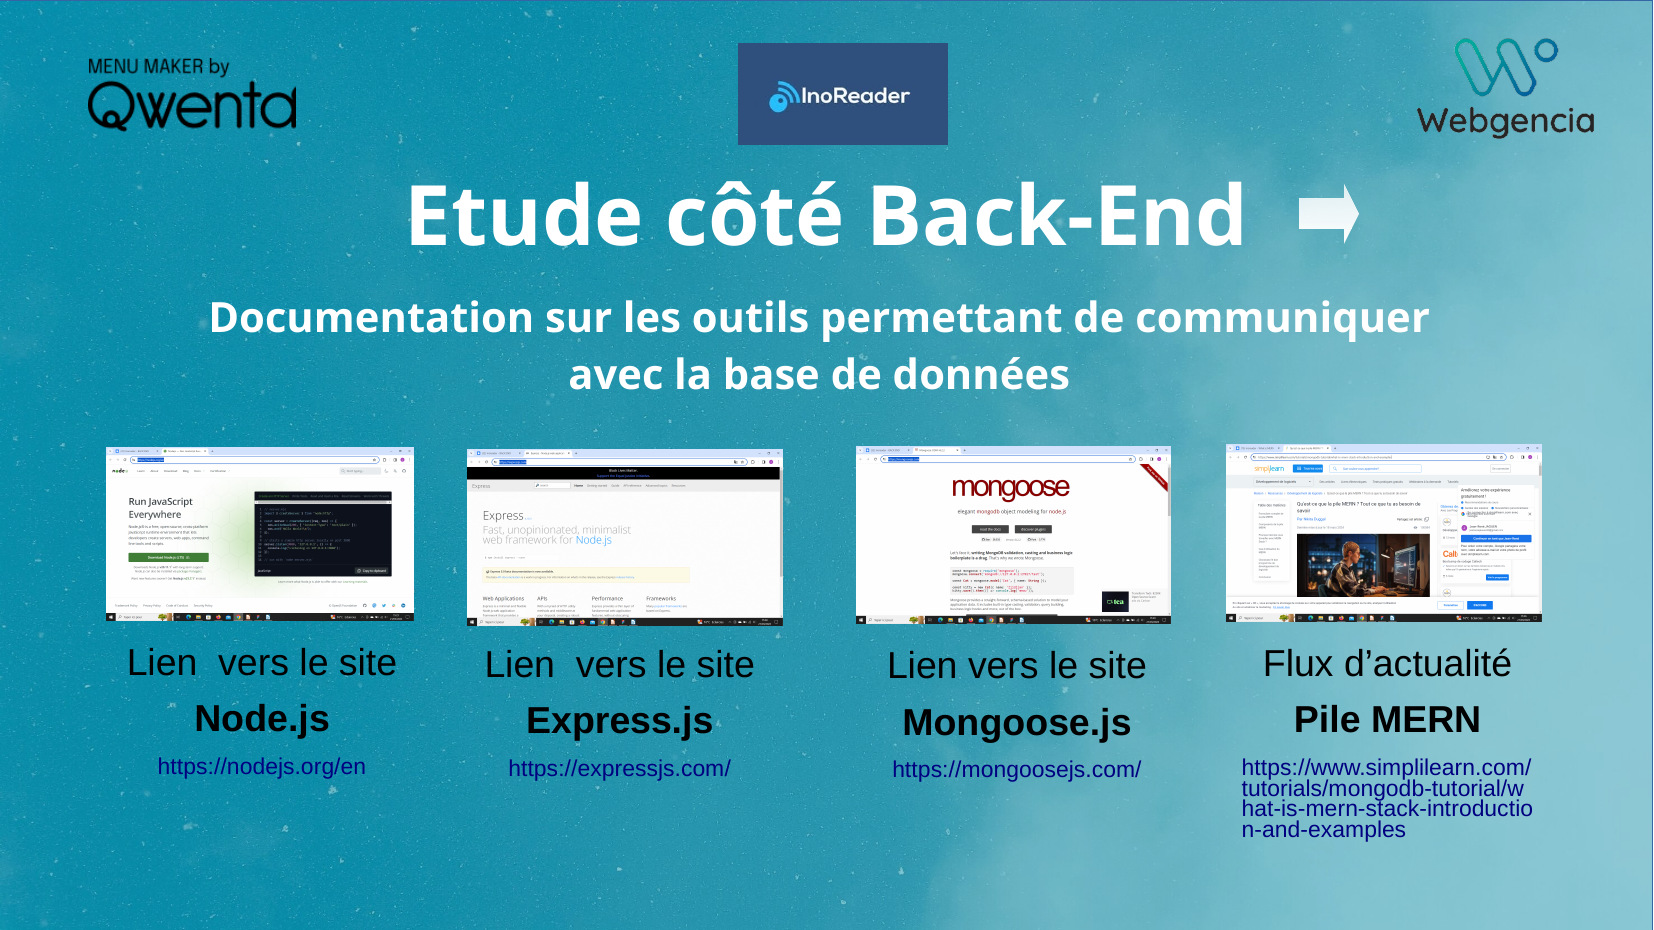

# Etude côté Back-End
Documentation sur les outils permettant de communiquer
avec la base de données
Lien vers le site
Node.js
https://nodejs.org/en
Flux d’actualité
Pile MERN
https://www.simplilearn.com/tutorials/mongodb-tutorial/what-is-mern-stack-introduction-and-examples
Lien vers le site
Express.js
https://expressjs.com/
Lien vers le site
Mongoose.js
https://mongoosejs.com/